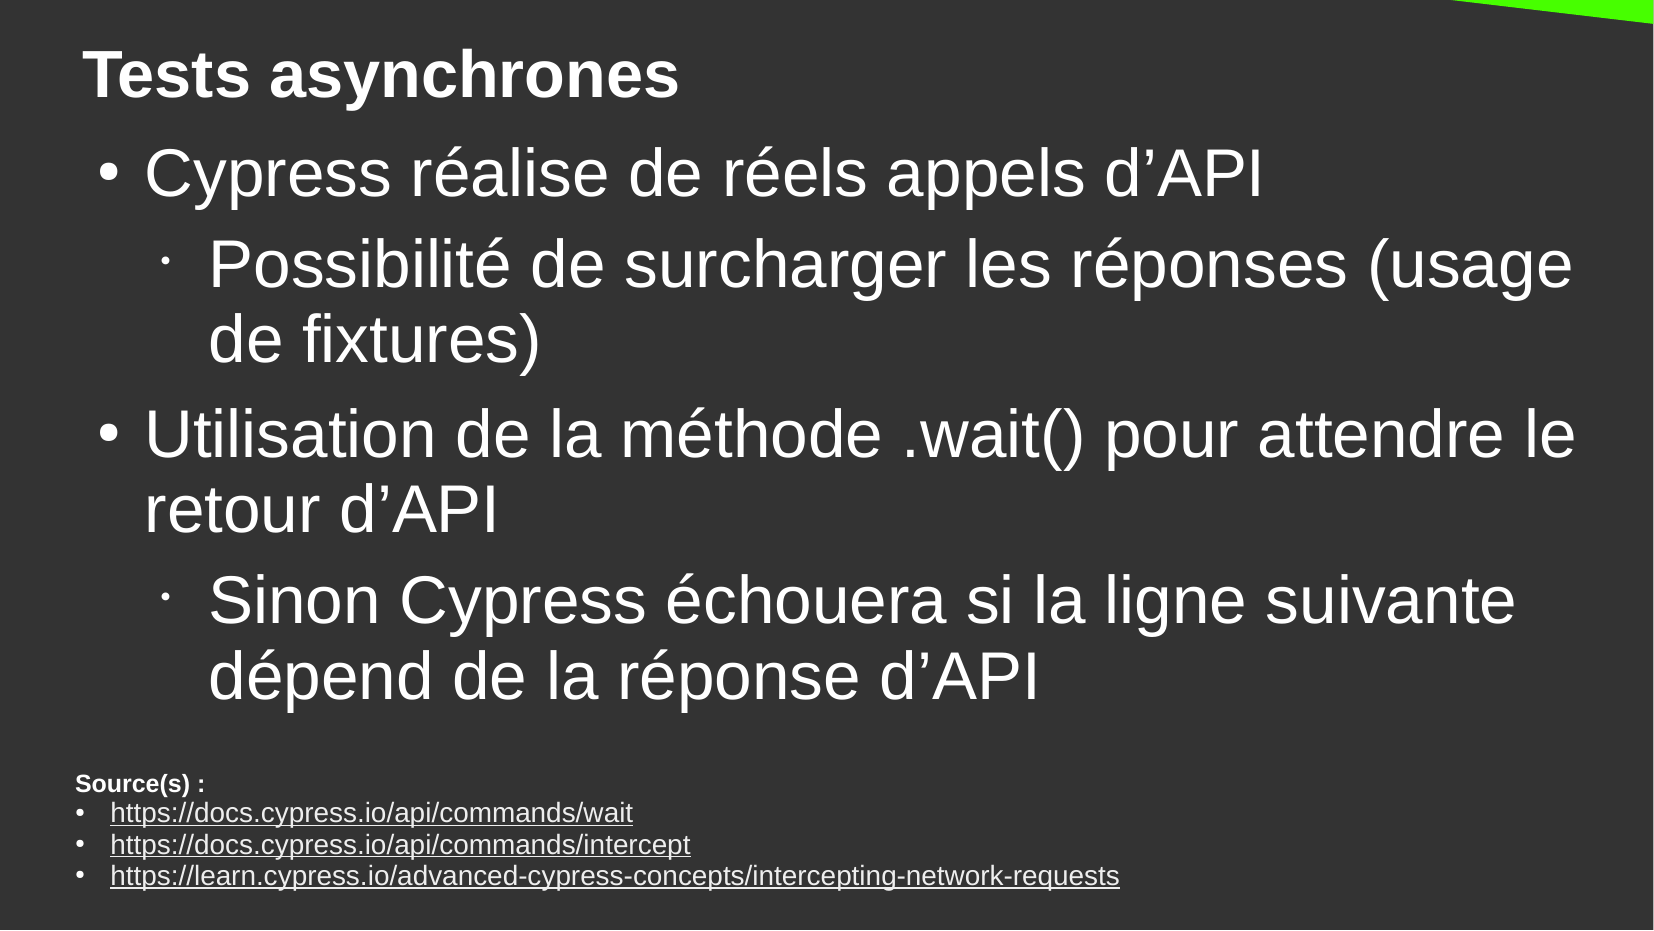

# Tests asynchrones
Cypress réalise de réels appels d’API
Possibilité de surcharger les réponses (usage de fixtures)
Utilisation de la méthode .wait() pour attendre le retour d’API
Sinon Cypress échouera si la ligne suivante dépend de la réponse d’API
Source(s) :
https://docs.cypress.io/api/commands/wait
https://docs.cypress.io/api/commands/intercept
https://learn.cypress.io/advanced-cypress-concepts/intercepting-network-requests